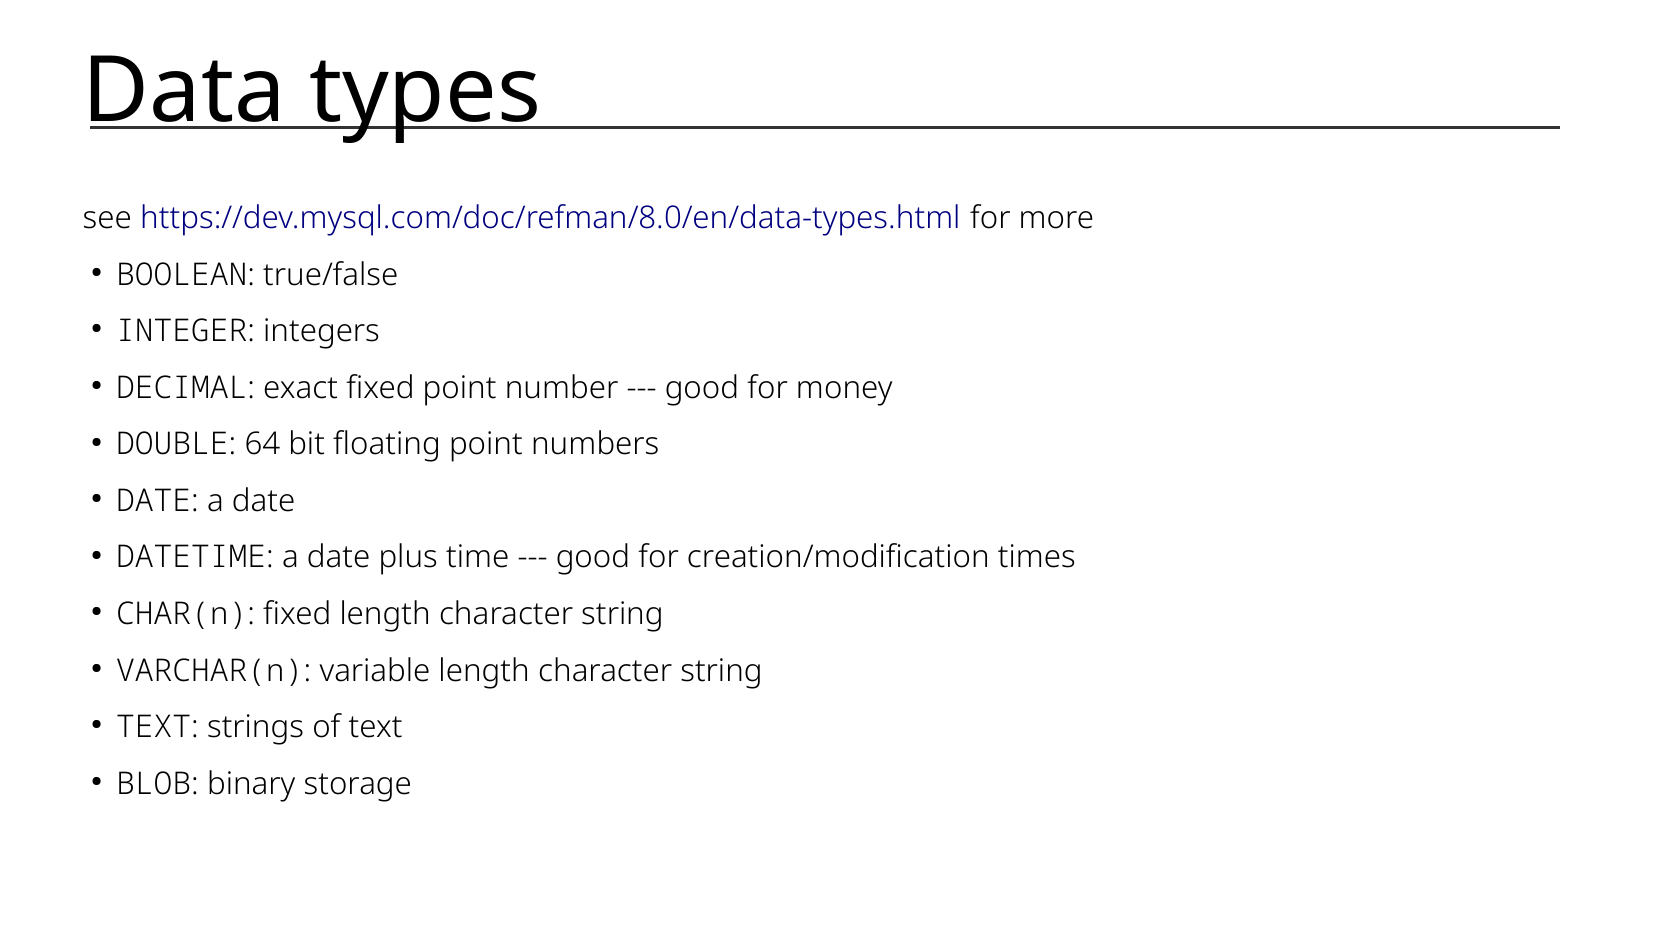

# Data types
see https://dev.mysql.com/doc/refman/8.0/en/data-types.html for more
BOOLEAN: true/false
INTEGER: integers
DECIMAL: exact fixed point number --- good for money
DOUBLE: 64 bit floating point numbers
DATE: a date
DATETIME: a date plus time --- good for creation/modification times
CHAR(n): fixed length character string
VARCHAR(n): variable length character string
TEXT: strings of text
BLOB: binary storage